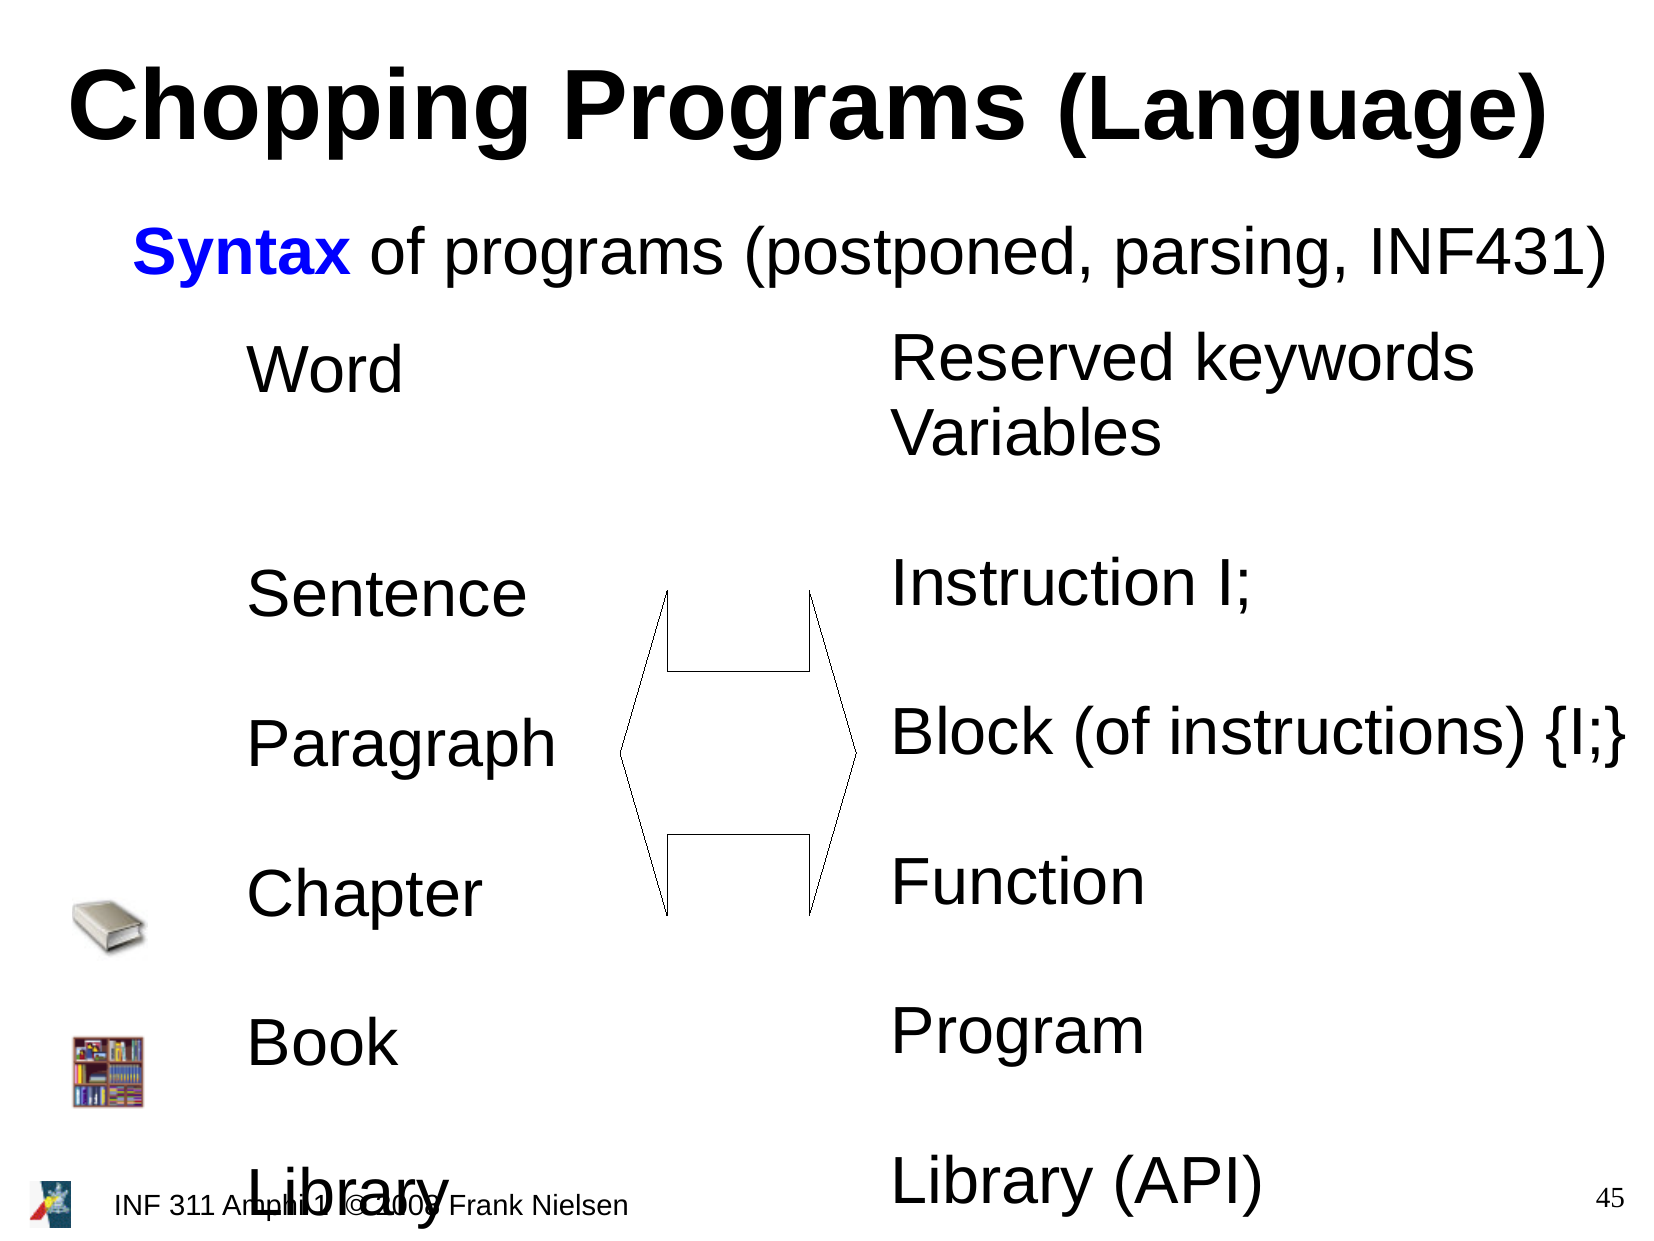

Chopping Programs (Language)
Syntax of programs (postponed, parsing, INF431)
Reserved keywords
Variables
Instruction I;
Block (of instructions) {I;}
Function
Program
Library (API)
Word
Sentence
Paragraph
Chapter
Book
Library
45